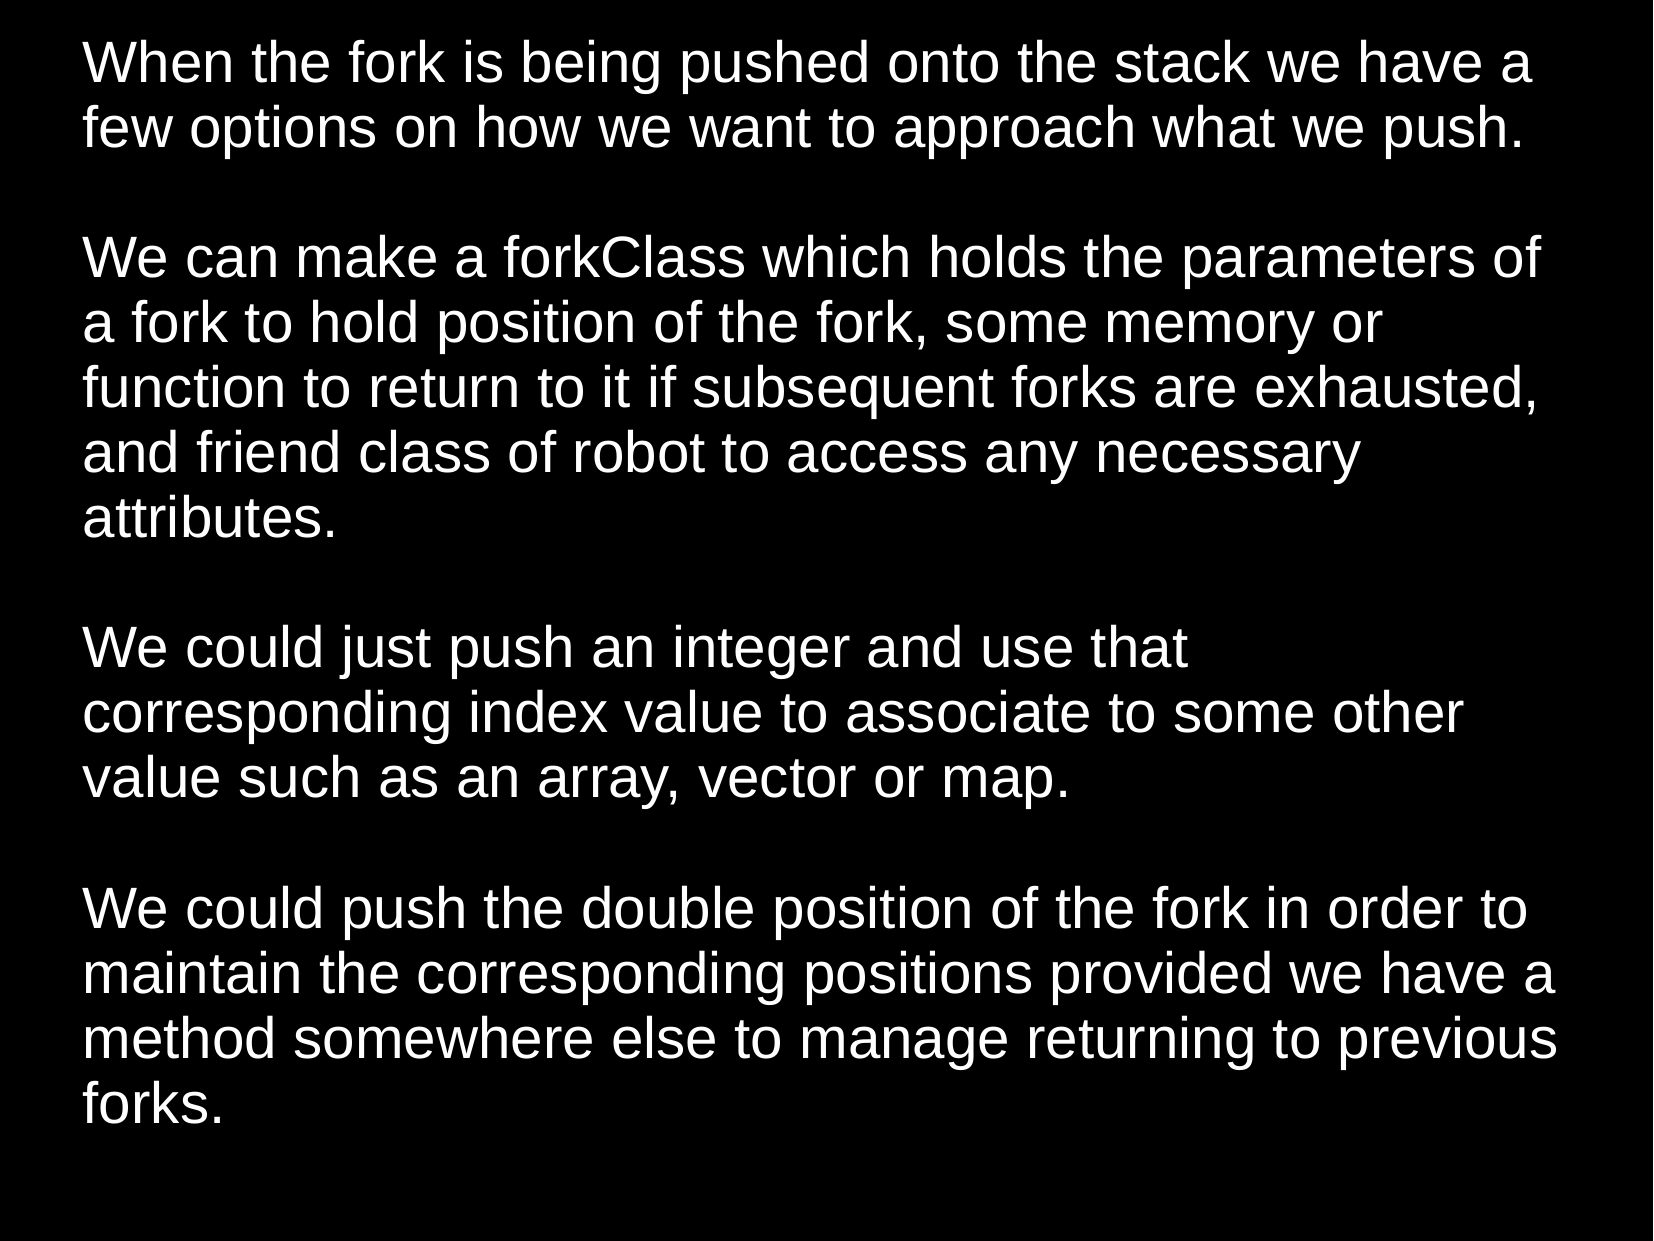

# When the fork is being pushed onto the stack we have a few options on how we want to approach what we push.
We can make a forkClass which holds the parameters of a fork to hold position of the fork, some memory or function to return to it if subsequent forks are exhausted, and friend class of robot to access any necessary attributes.
We could just push an integer and use that corresponding index value to associate to some other value such as an array, vector or map.
We could push the double position of the fork in order to maintain the corresponding positions provided we have a method somewhere else to manage returning to previous forks.